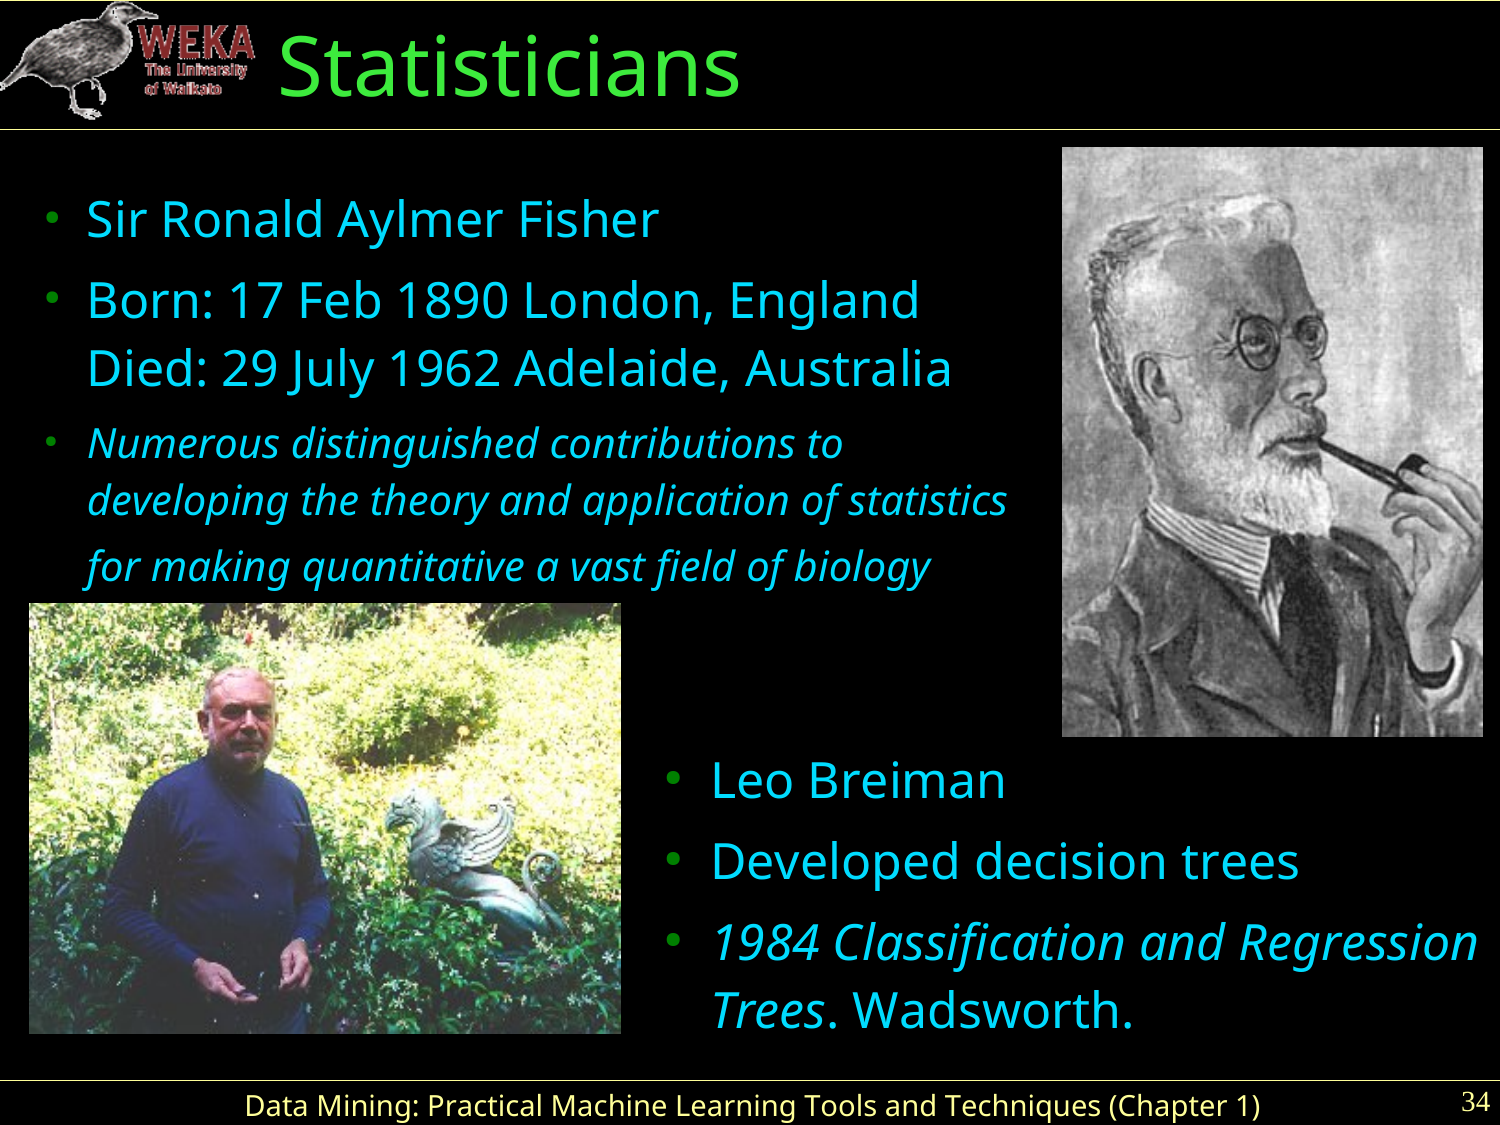

# Statisticians
Sir Ronald Aylmer Fisher
Born: 17 Feb 1890 London, England
Died: 29 July 1962 Adelaide, Australia
Numerous distinguished contributions to developing the theory and application of statistics for making quantitative a vast field of biology
Leo Breiman
Developed decision trees
1984 Classification and Regression Trees. Wadsworth.
Data Mining: Practical Machine Learning Tools and Techniques (Chapter 1)
34